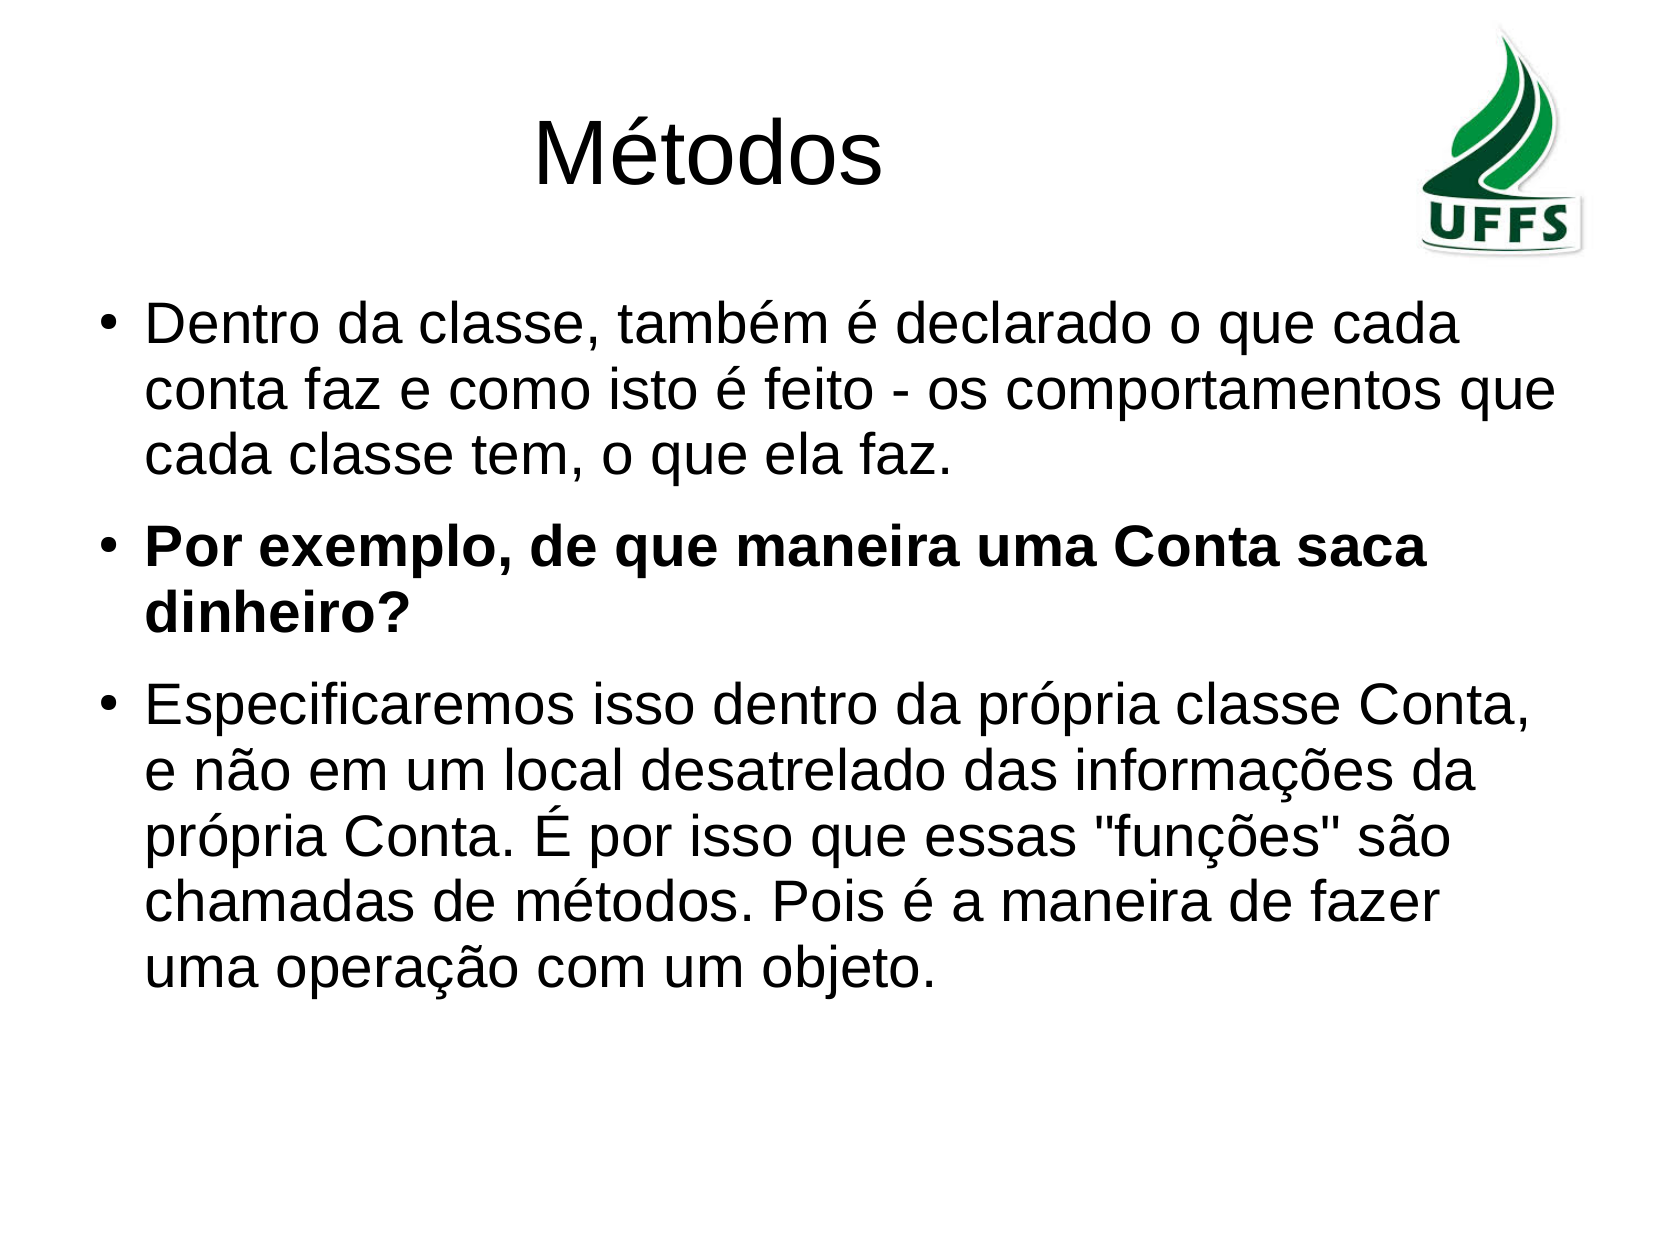

# Métodos
Dentro da classe, também é declarado o que cada conta faz e como isto é feito - os comportamentos que cada classe tem, o que ela faz.
Por exemplo, de que maneira uma Conta saca dinheiro?
Especificaremos isso dentro da própria classe Conta, e não em um local desatrelado das informações da própria Conta. É por isso que essas "funções" são chamadas de métodos. Pois é a maneira de fazer uma operação com um objeto.